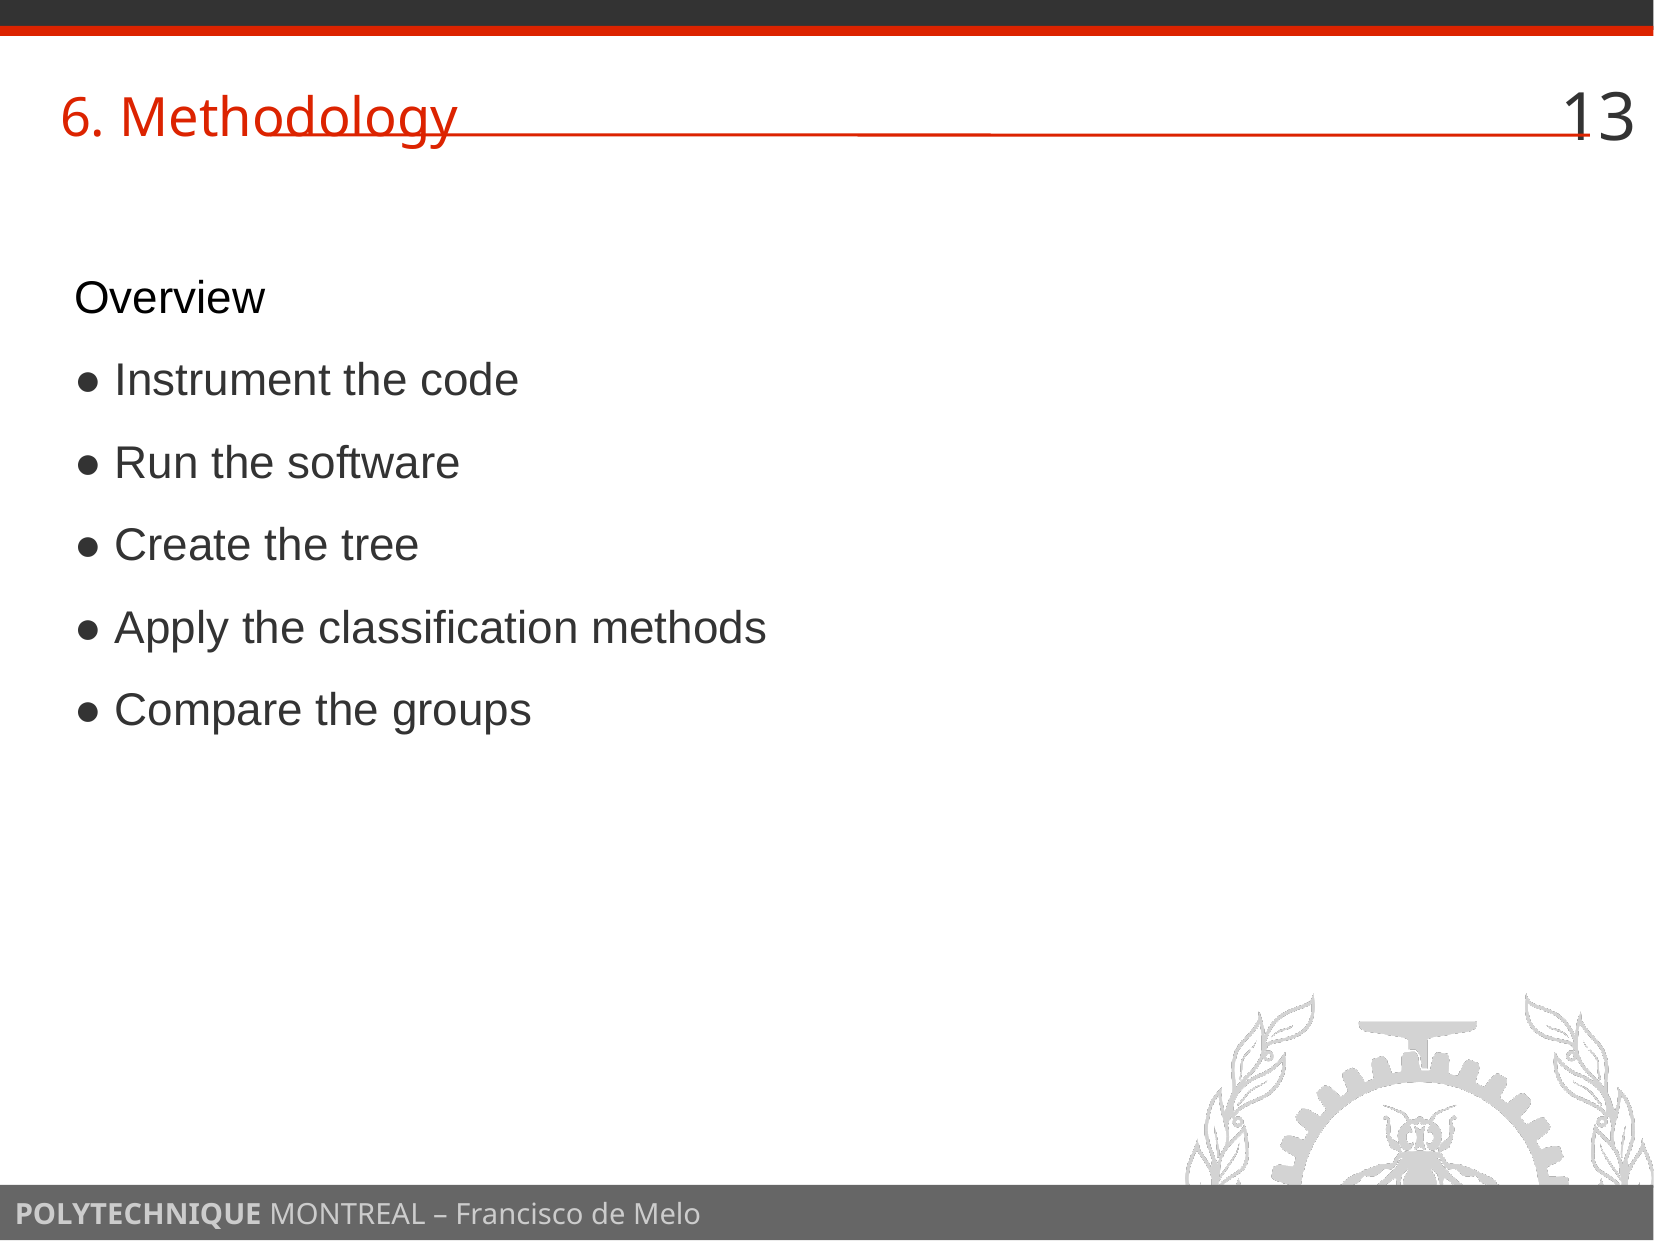

6. Methodology
13
Overview
● Instrument the code
● Run the software
● Create the tree
● Apply the classification methods
● Compare the groups
POLYTECHNIQUE MONTREAL – Francisco de Melo